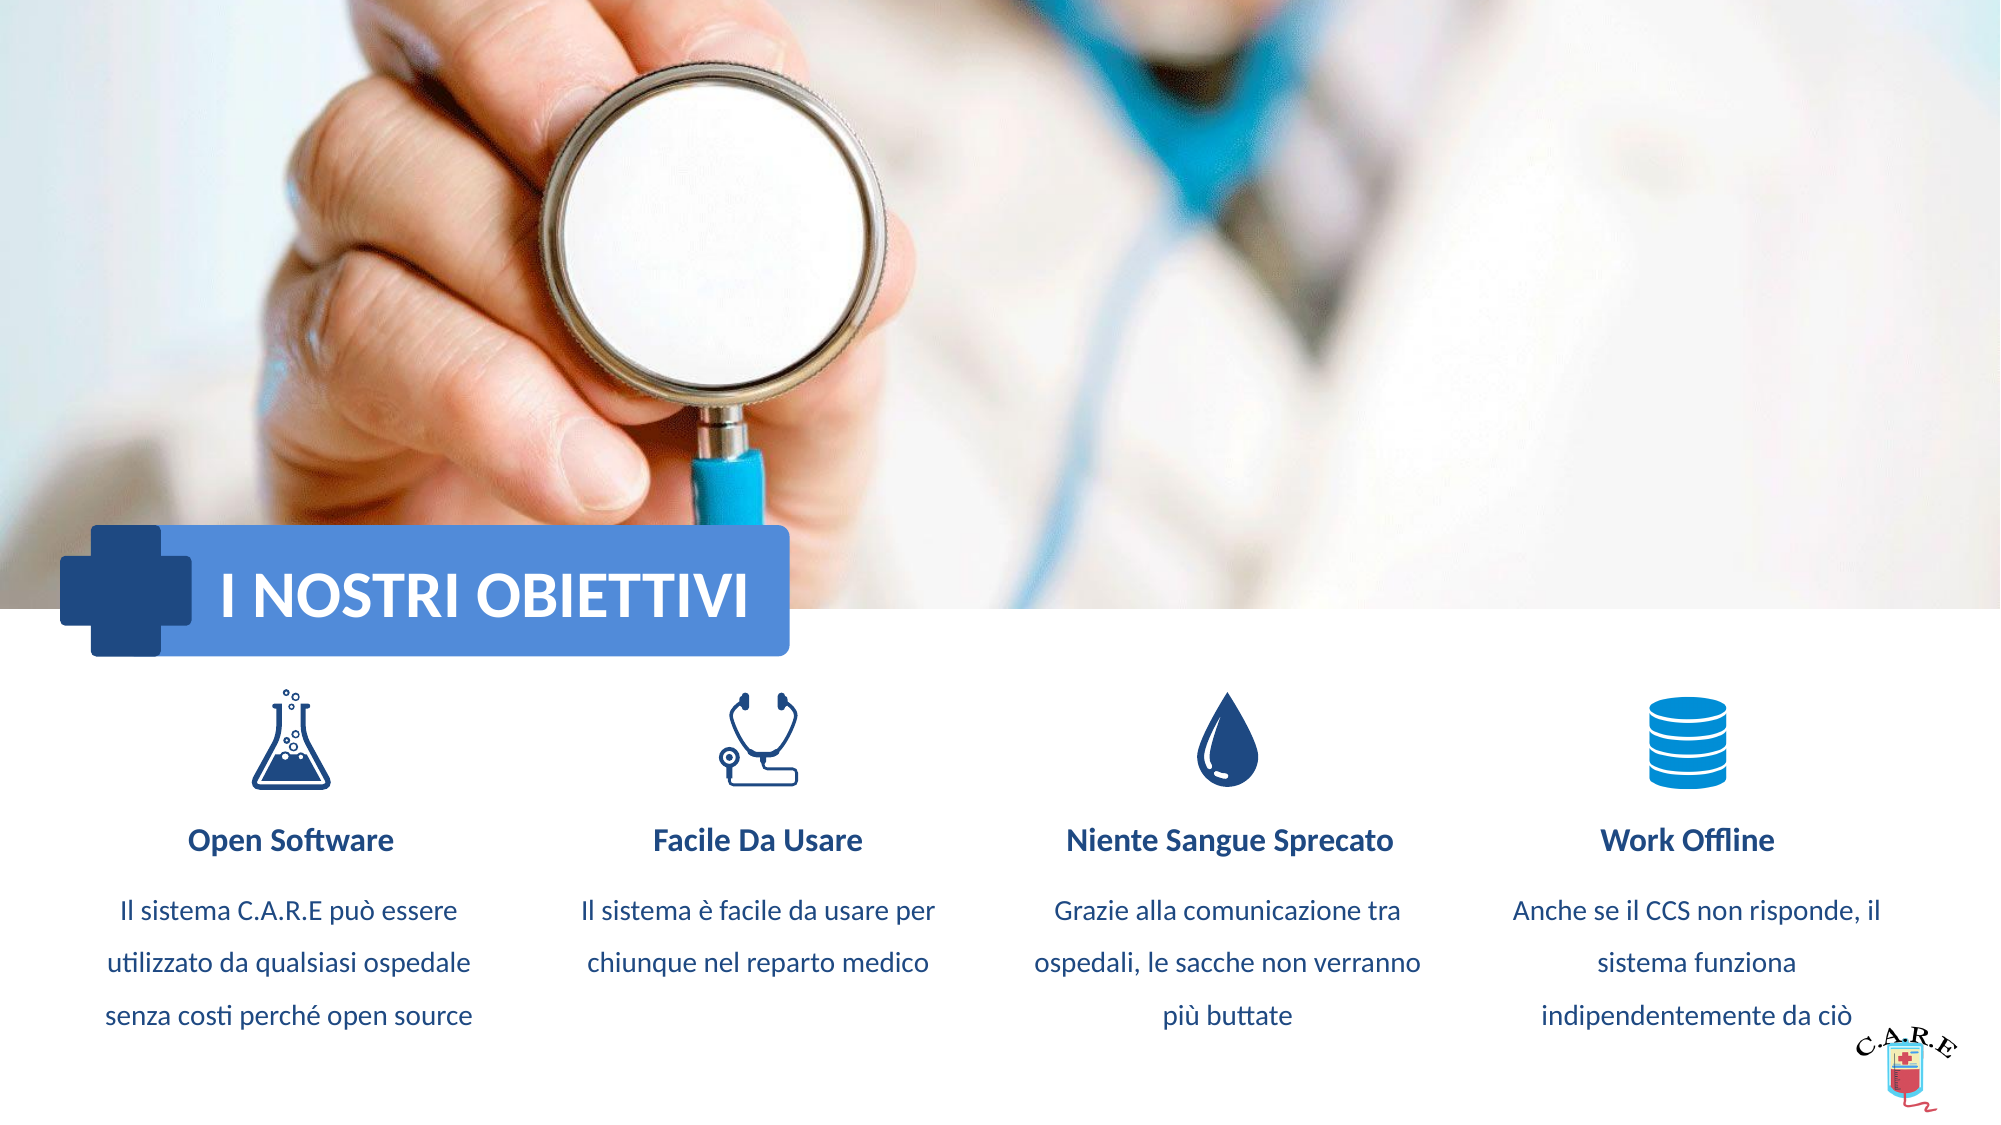

I NOSTRI OBIETTIVI
Open Software
Facile Da Usare
Niente Sangue Sprecato
Work Offline
Il sistema C.A.R.E può essere utilizzato da qualsiasi ospedale senza costi perché open source
Il sistema è facile da usare per chiunque nel reparto medico
Grazie alla comunicazione tra ospedali, le sacche non verranno più buttate
Anche se il CCS non risponde, il sistema funziona indipendentemente da ciò